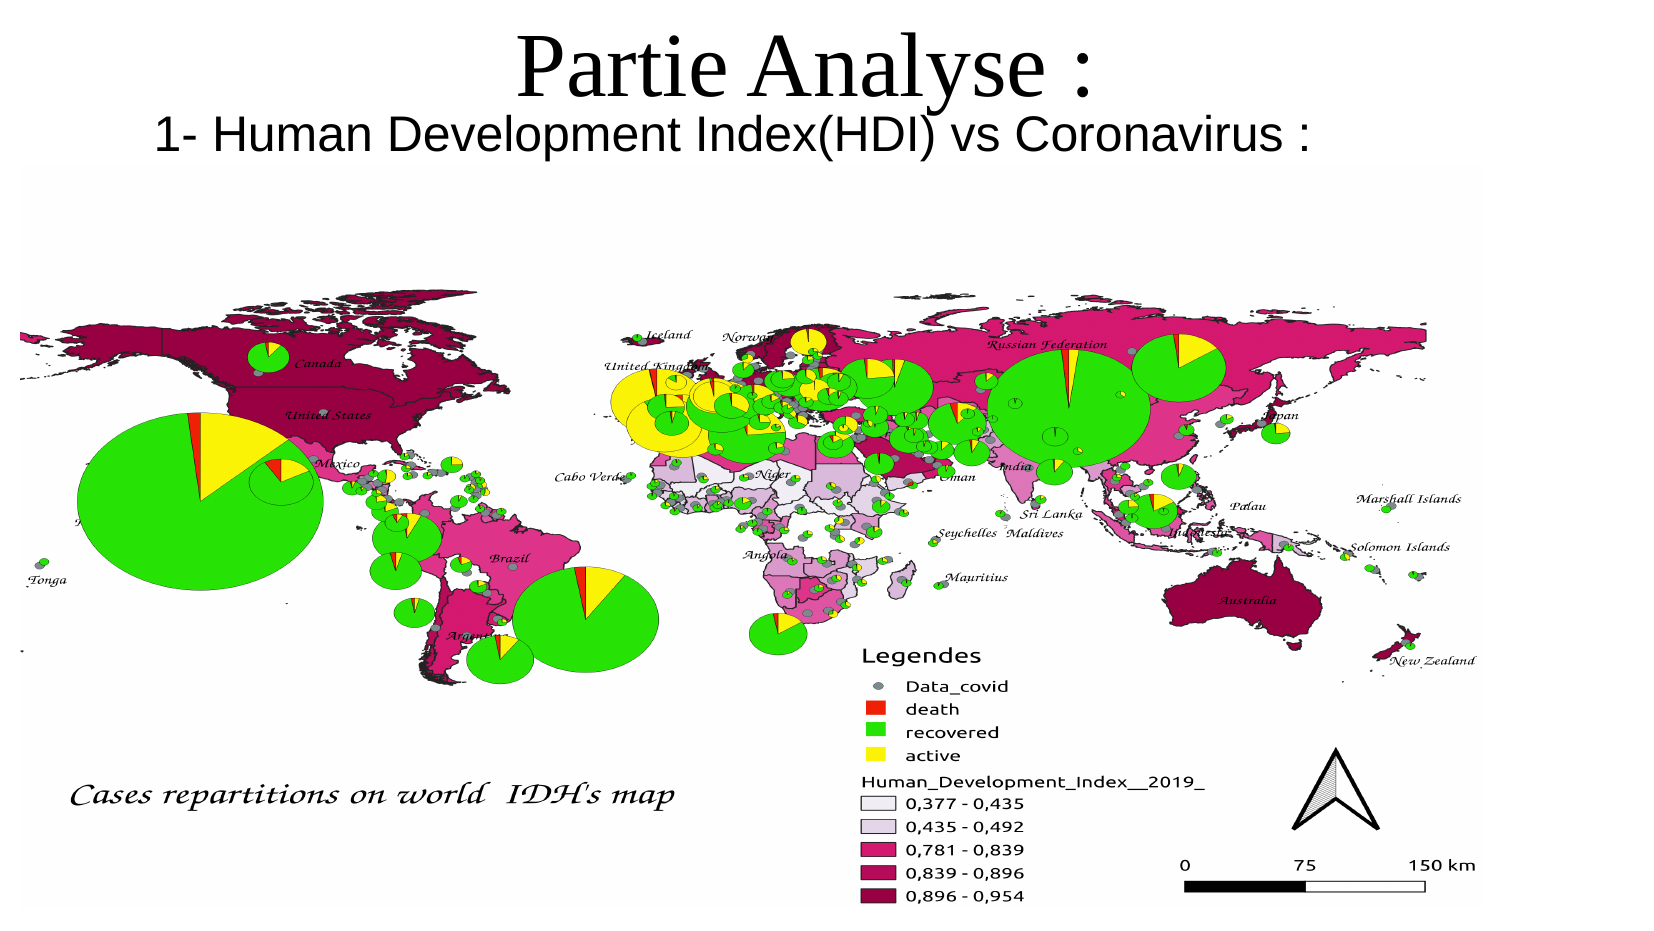

# Partie Analyse :
1- Human Development Index(HDI) vs Coronavirus :